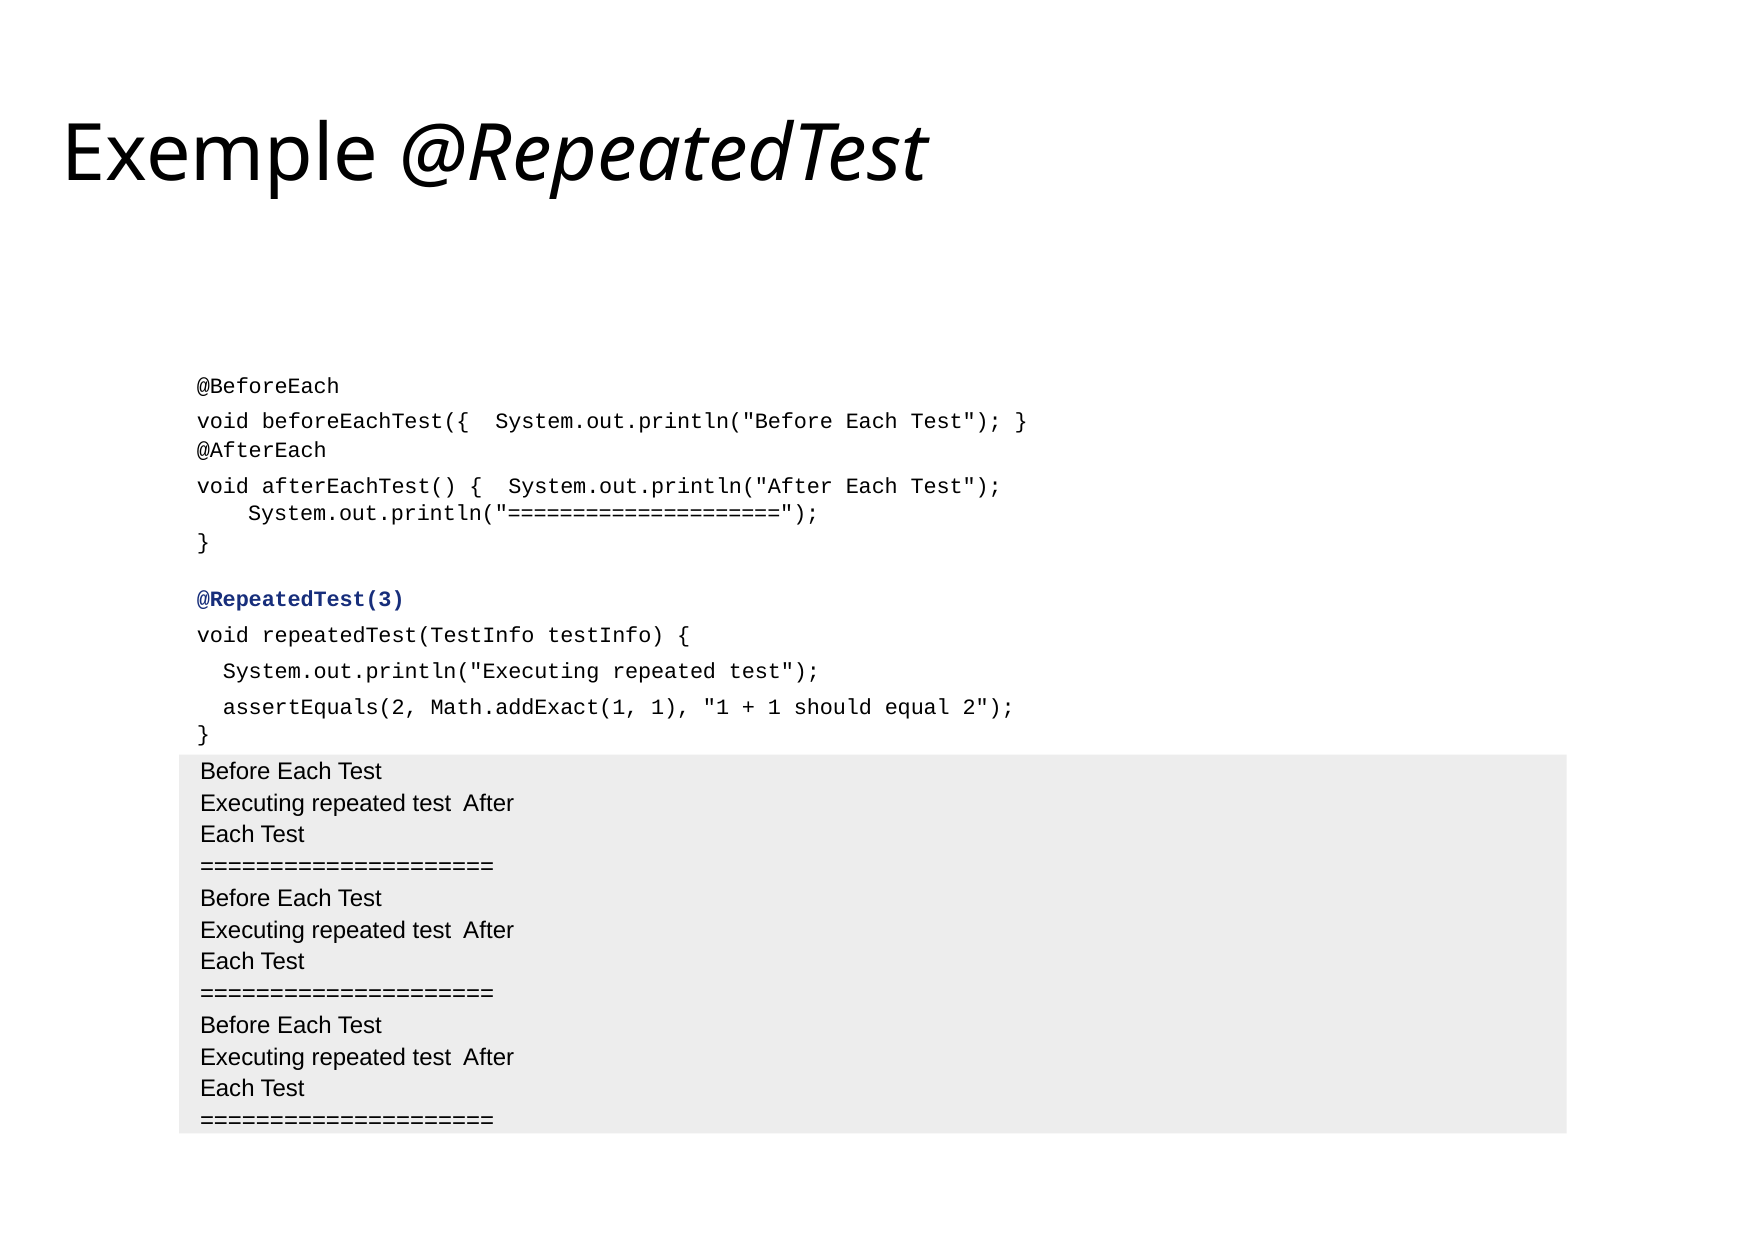

# Exemple @RepeatedTest
@BeforeEach
void beforeEachTest({ System.out.println("Before Each Test"); }
@AfterEach
void afterEachTest() { System.out.println("After Each Test");
System.out.println("=====================");
}
@RepeatedTest(3)
void repeatedTest(TestInfo testInfo) {
 System.out.println("Executing repeated test");
 assertEquals(2, Math.addExact(1, 1), "1 + 1 should equal 2");
}
Before Each Test
Executing repeated test After Each Test
=====================
Before Each Test
Executing repeated test After Each Test
=====================
Before Each Test
Executing repeated test After Each Test
=====================